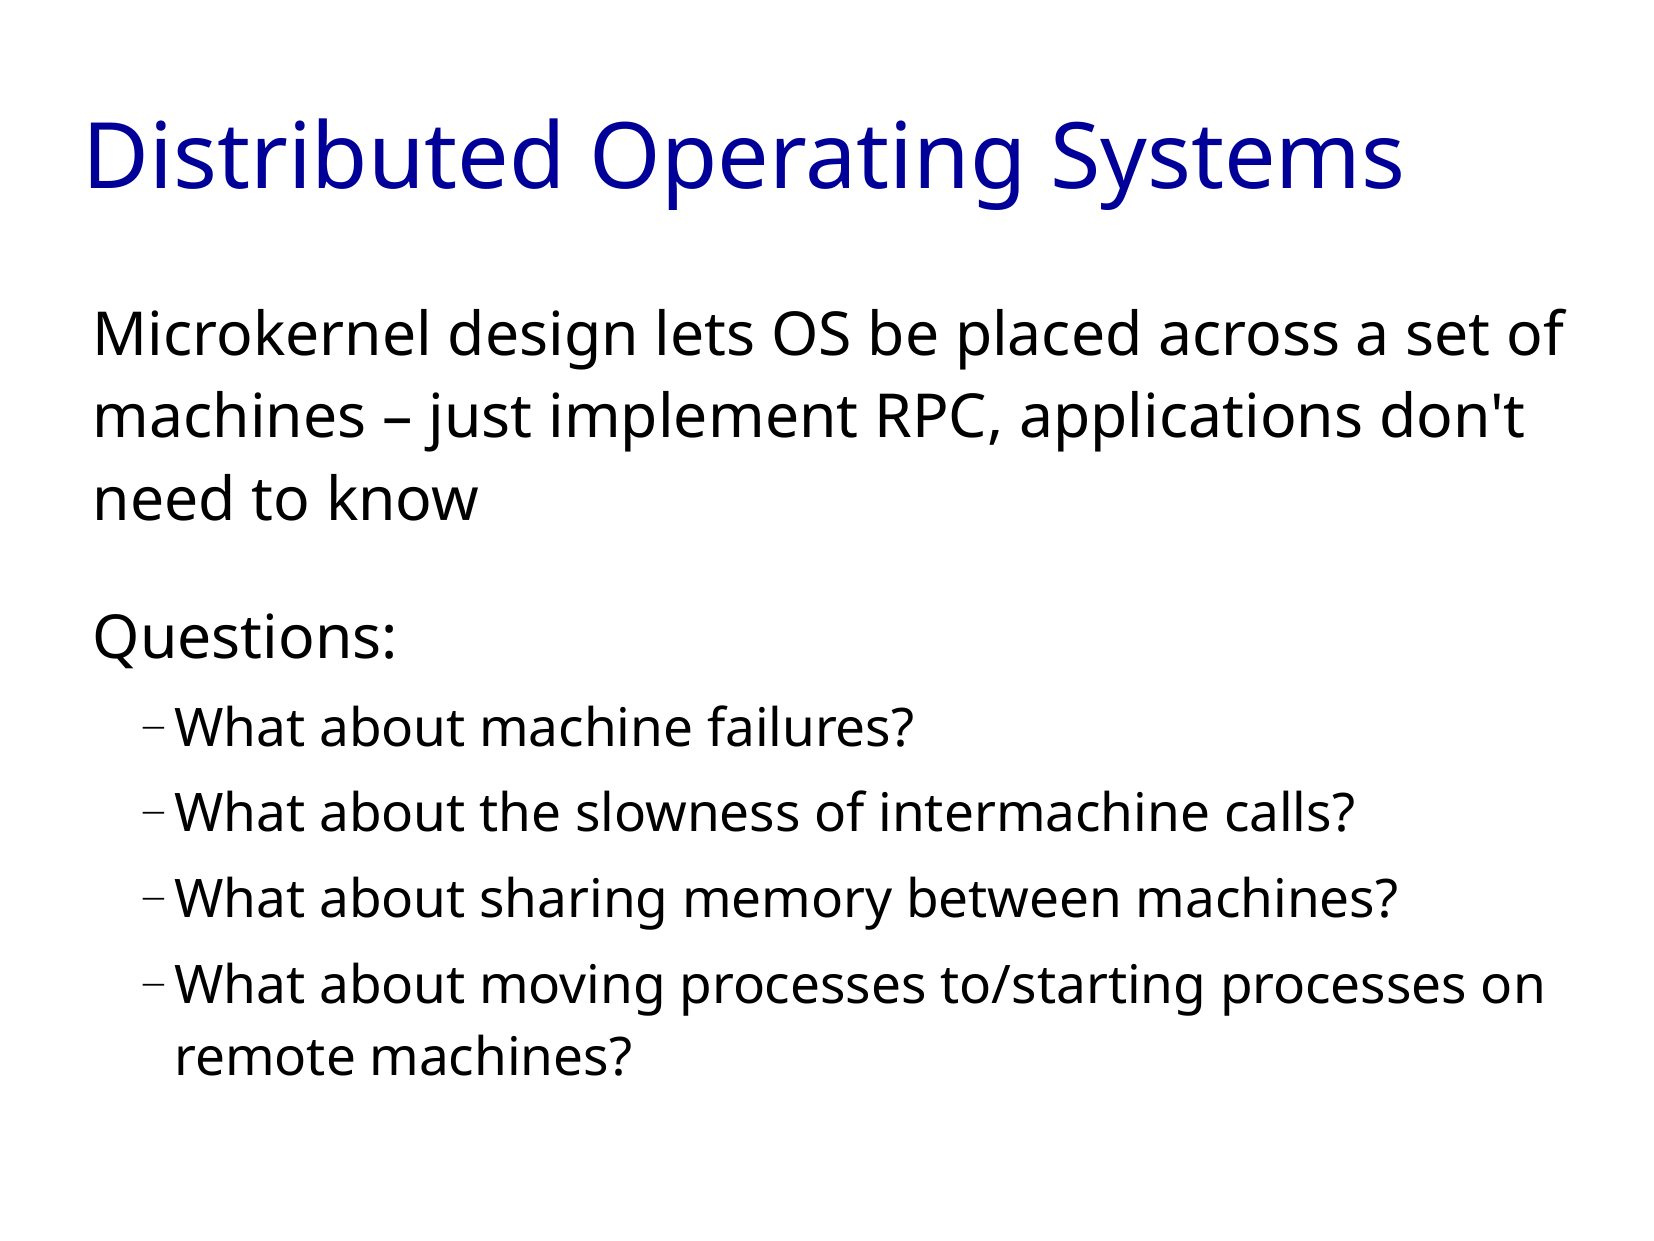

# Distributed Operating Systems
Microkernel design lets OS be placed across a set of machines – just implement RPC, applications don't need to know
Questions:
What about machine failures?
What about the slowness of intermachine calls?
What about sharing memory between machines?
What about moving processes to/starting processes on remote machines?